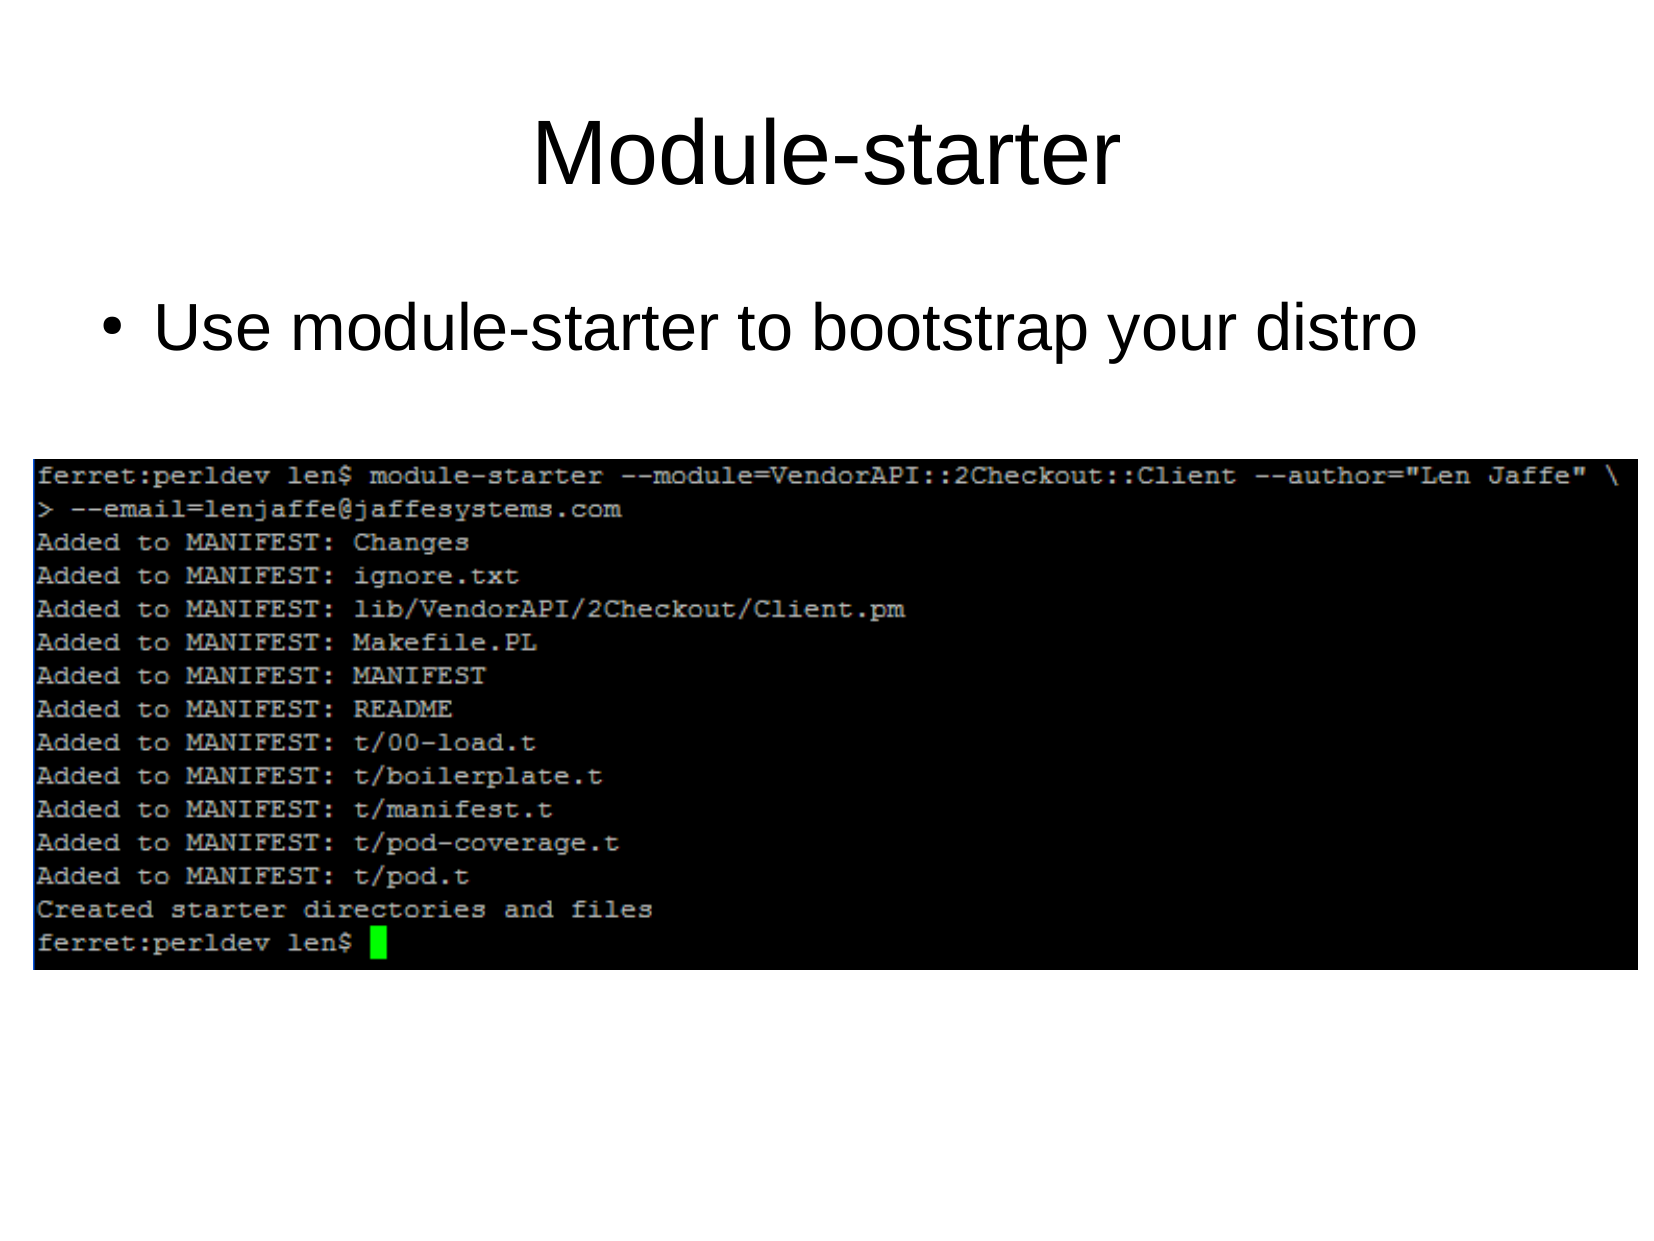

# Module-starter
Use module-starter to bootstrap your distro